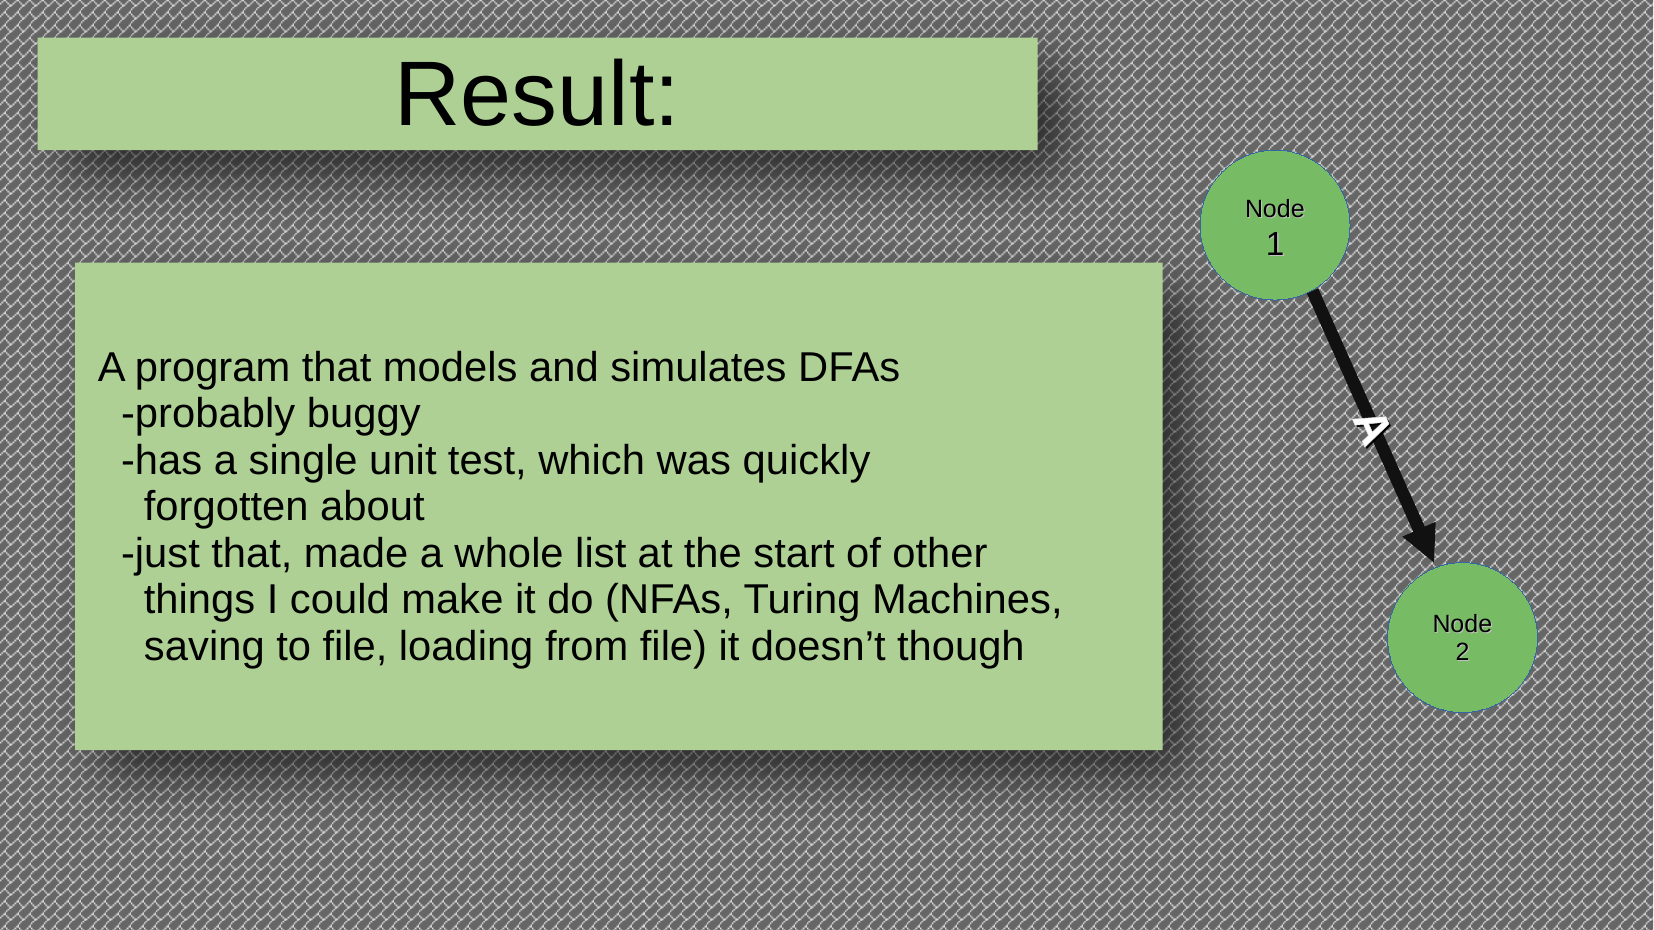

# Result:
Node 1
 A program that models and simulates DFAs
 -probably buggy
 -has a single unit test, which was quickly
 forgotten about
 -just that, made a whole list at the start of other
 things I could make it do (NFAs, Turing Machines,
 saving to file, loading from file) it doesn’t though
A
Node 2